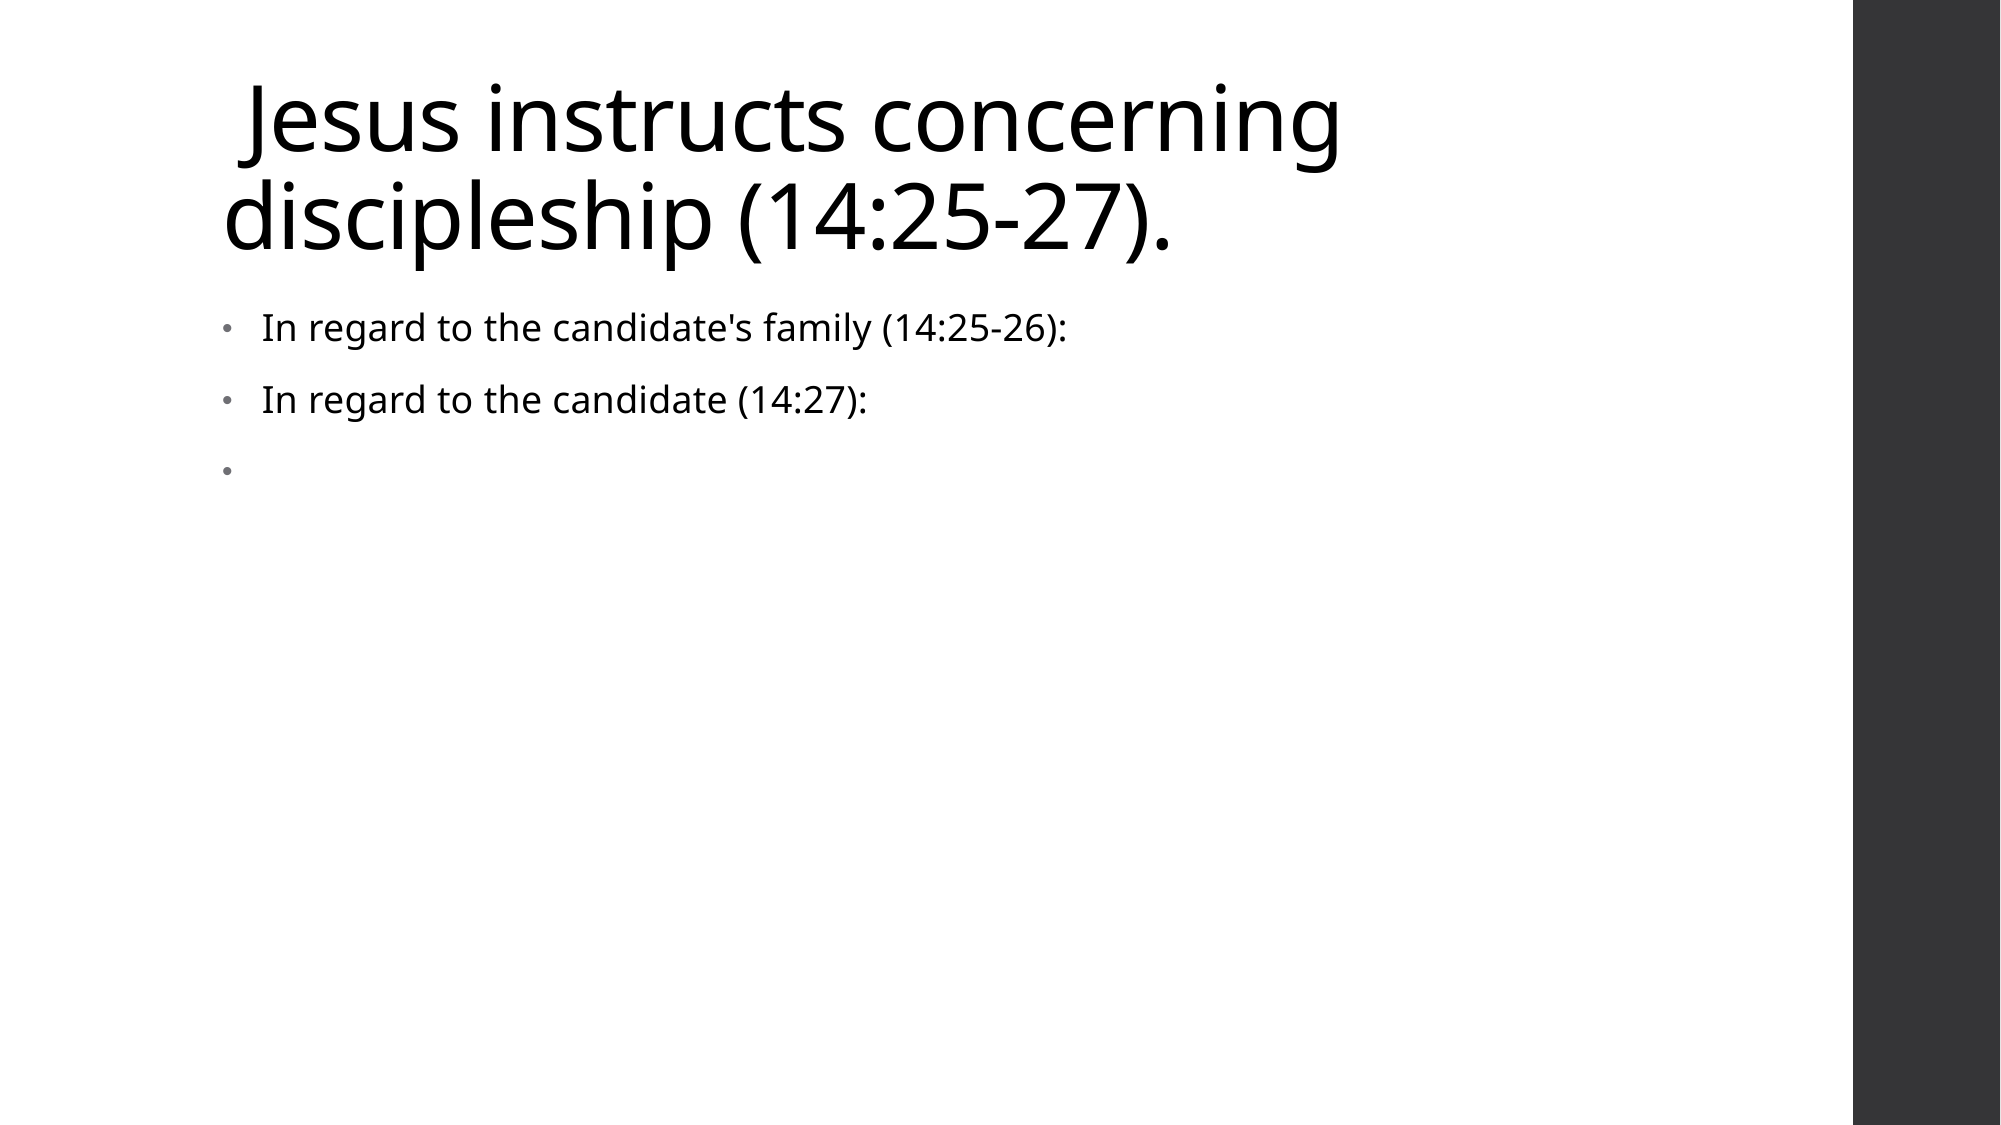

# Jesus instructs concerning discipleship (14:25-27).
 In regard to the candidate's family (14:25-26):
 In regard to the candidate (14:27):